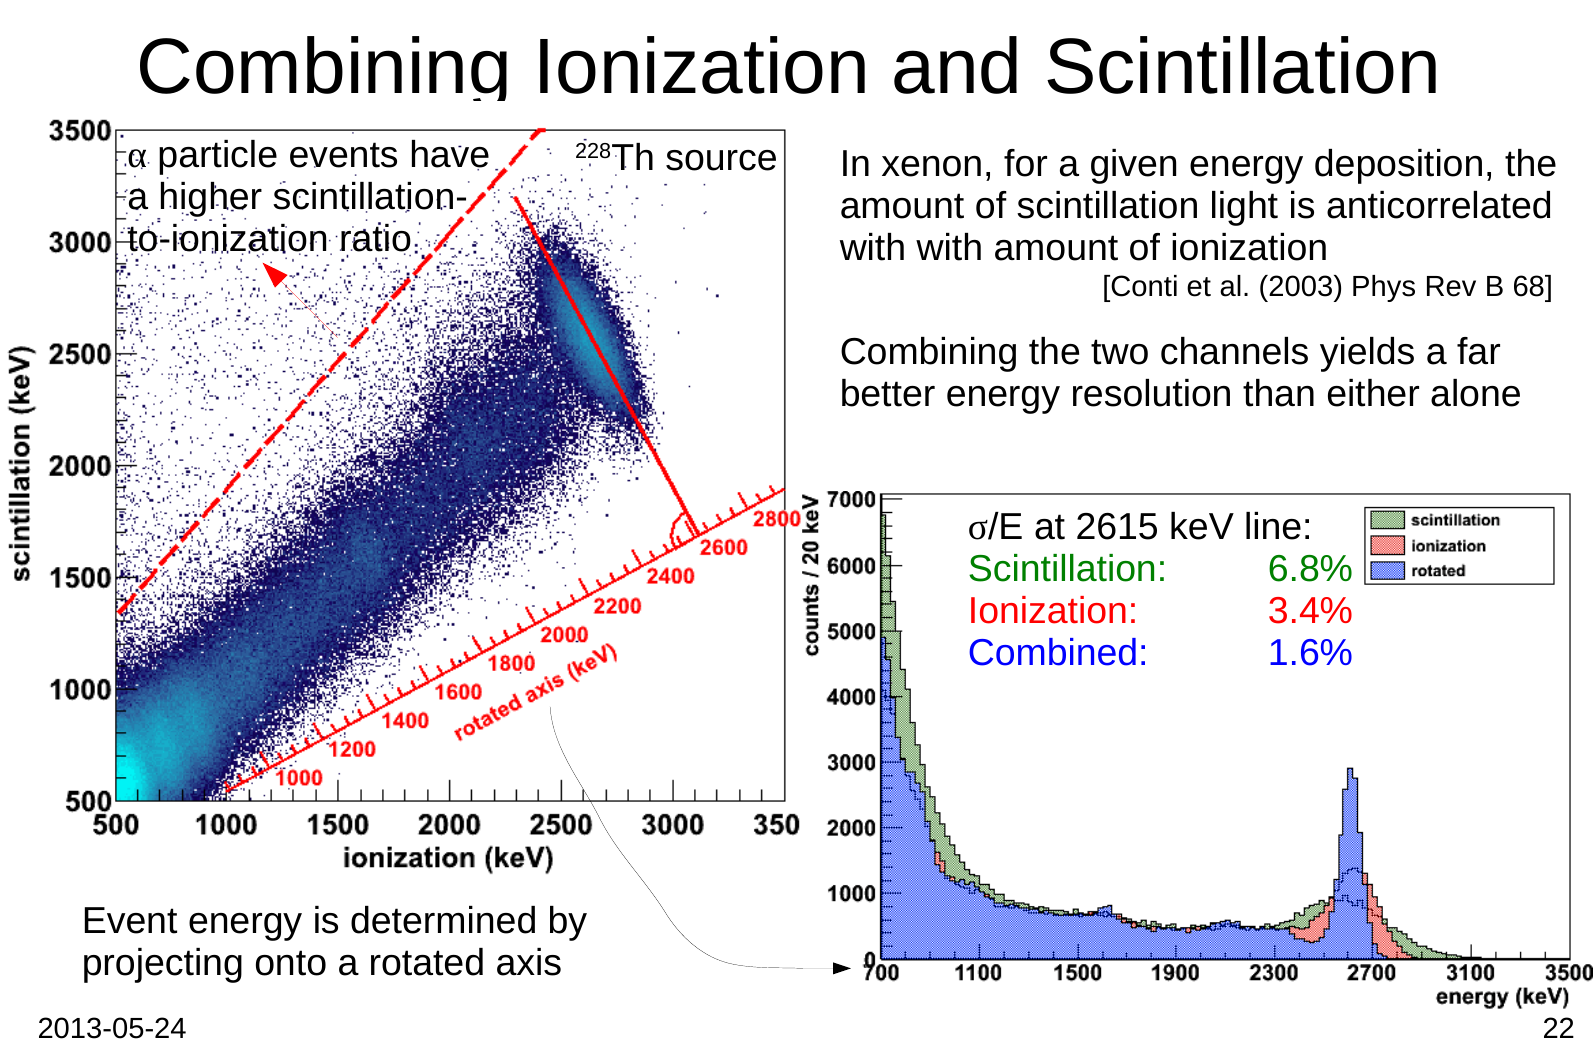

# Combining Ionization and Scintillation
α particle events have a higher scintillation-to-ionization ratio
228Th source
In xenon, for a given energy deposition, the amount of scintillation light is anticorrelated with with amount of ionization
[Conti et al. (2003) Phys Rev B 68]
Combining the two channels yields a far better energy resolution than either alone
σ/E at 2615 keV line:
Scintillation:		6.8%
Ionization:		3.4%
Combined:		1.6%
Event energy is determined by projecting onto a rotated axis
2013-05-24
22